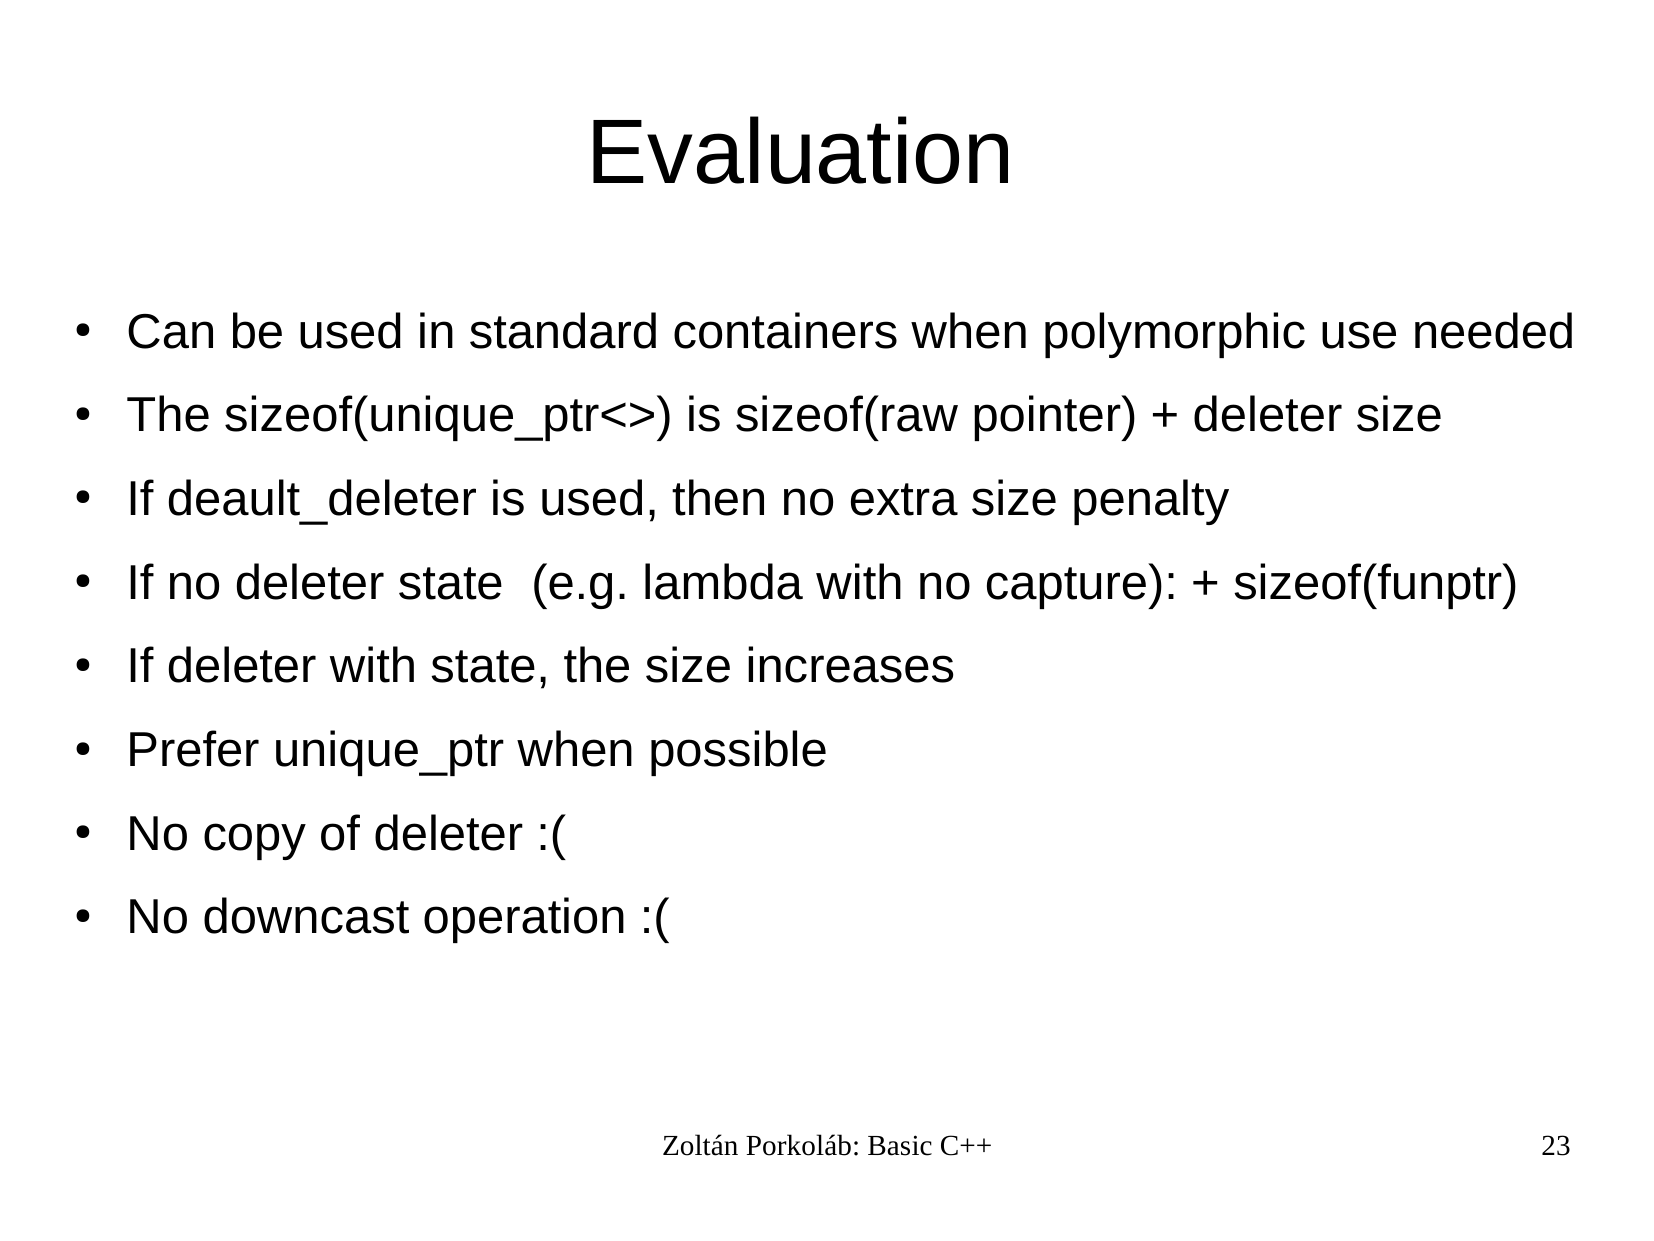

# Evaluation
Can be used in standard containers when polymorphic use needed
The sizeof(unique_ptr<>) is sizeof(raw pointer) + deleter size
If deault_deleter is used, then no extra size penalty
If no deleter state (e.g. lambda with no capture): + sizeof(funptr)
If deleter with state, the size increases
Prefer unique_ptr when possible
No copy of deleter :(
No downcast operation :(
Zoltán Porkoláb: Basic C++
23